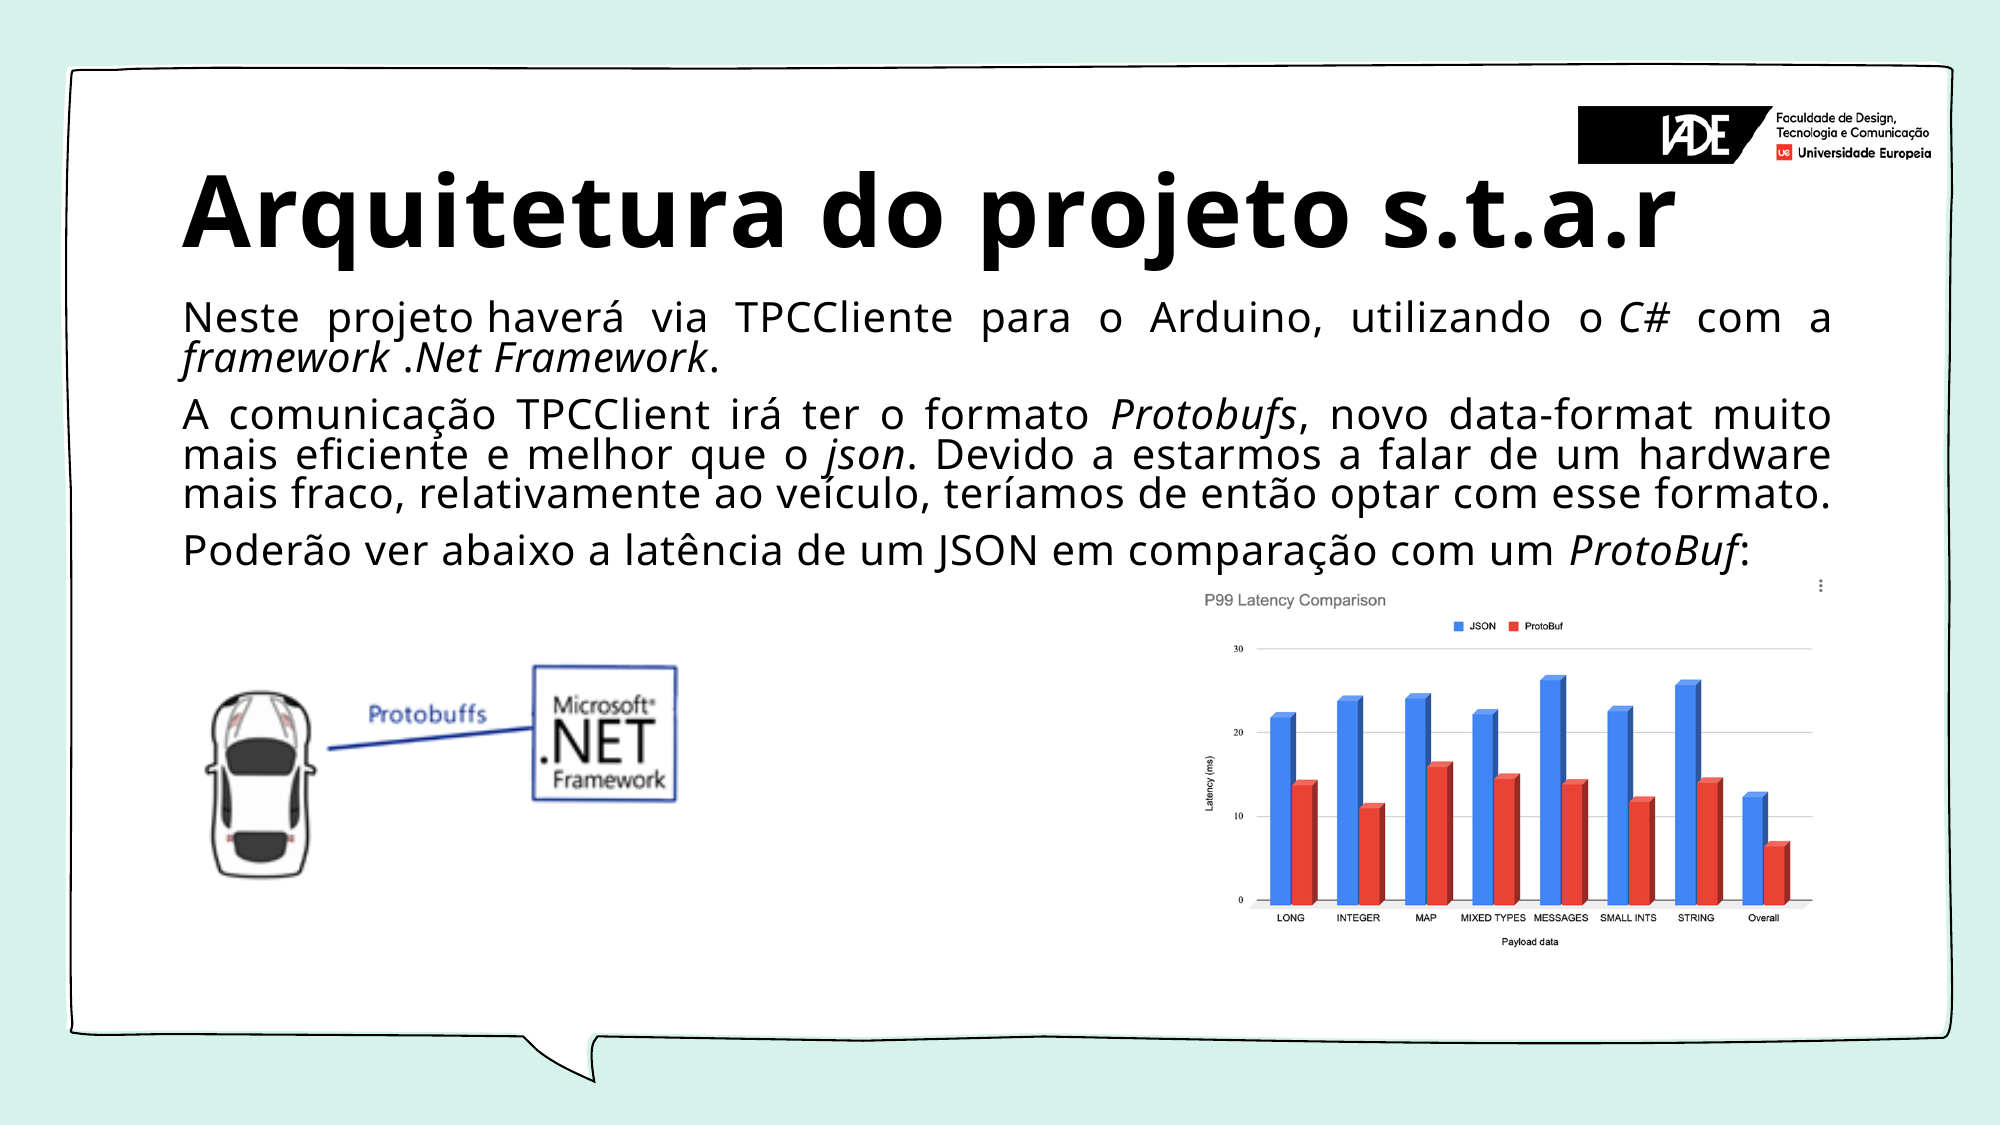

# Arquitetura do projeto s.t.a.r
Neste projeto haverá via TPCCliente para o Arduino, utilizando o C# com a framework .Net Framework.
A comunicação TPCClient irá ter o formato Protobufs, novo data-format muito mais eficiente e melhor que o json. Devido a estarmos a falar de um hardware mais fraco, relativamente ao veículo, teríamos de então optar com esse formato.
Poderão ver abaixo a latência de um JSON em comparação com um ProtoBuf: